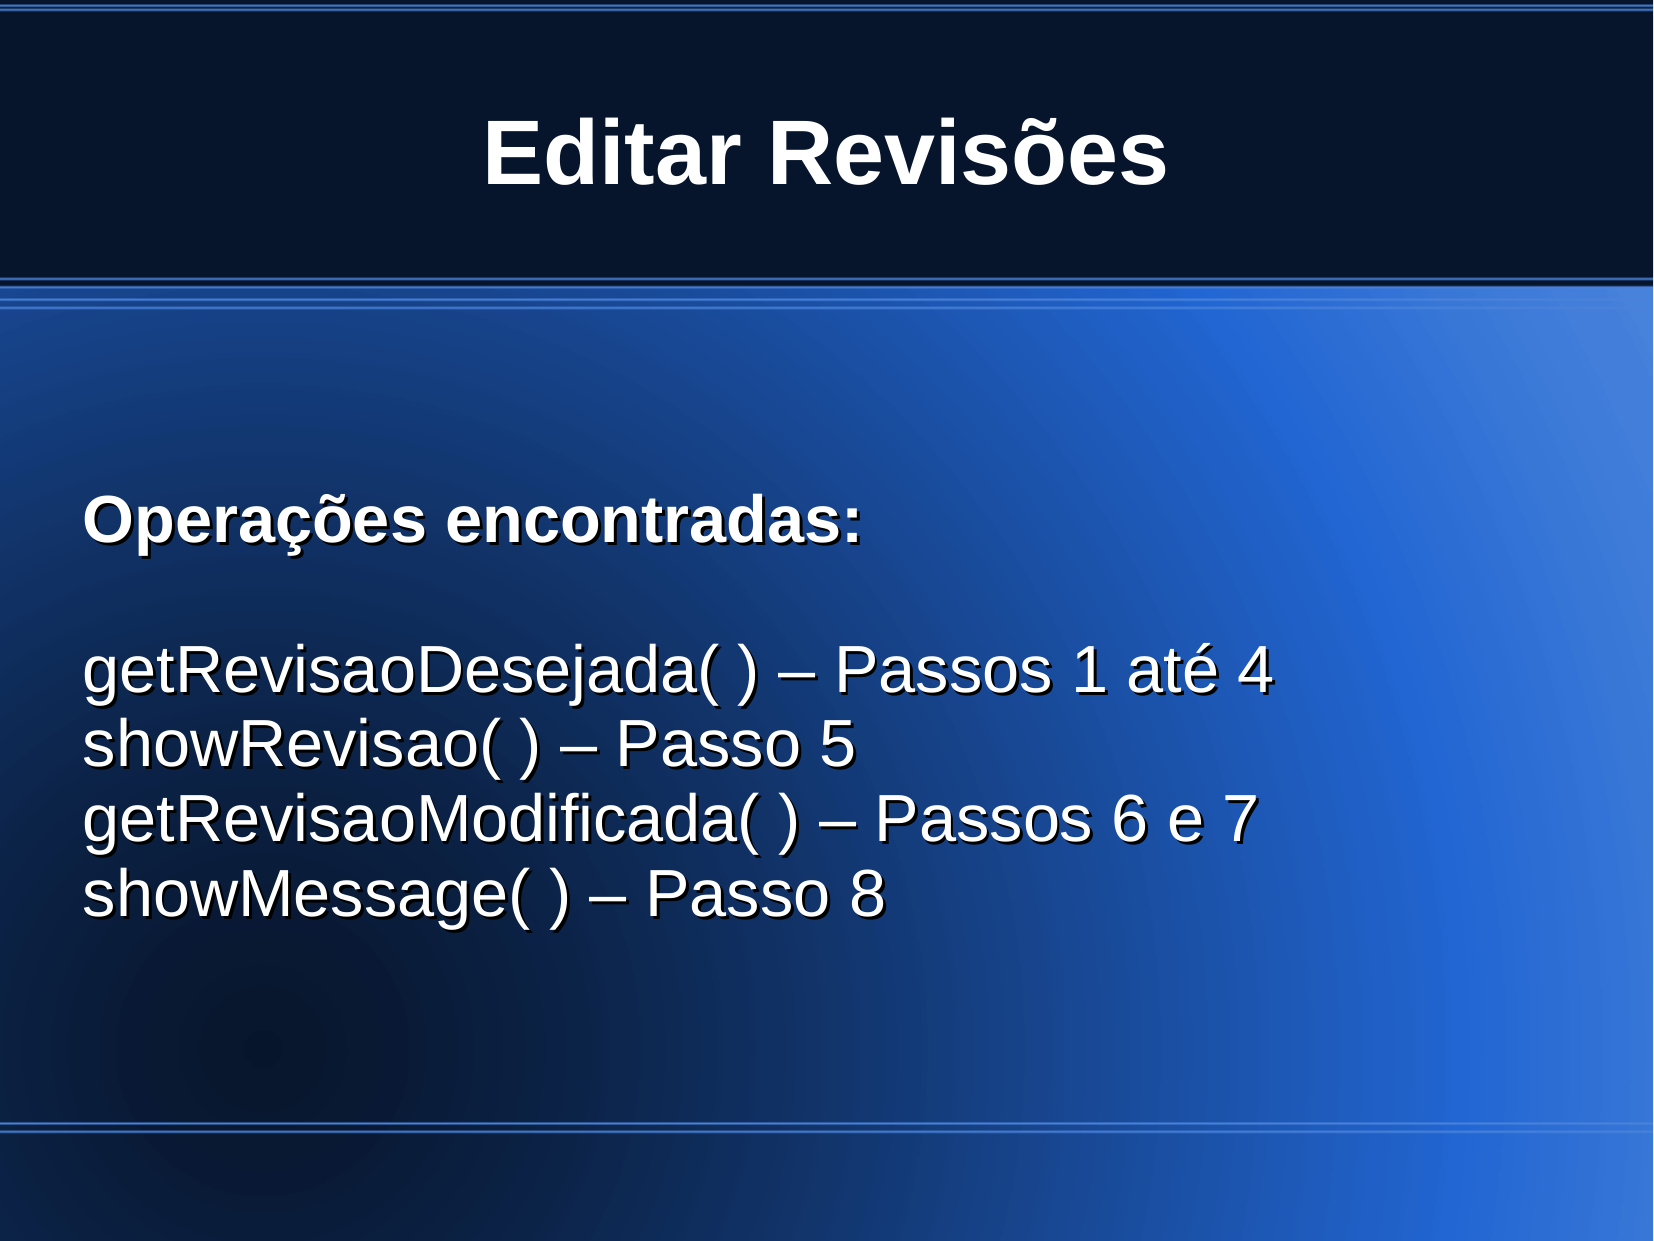

# Editar Revisões
Operações encontradas:
getRevisaoDesejada( ) – Passos 1 até 4
showRevisao( ) – Passo 5
getRevisaoModificada( ) – Passos 6 e 7
showMessage( ) – Passo 8